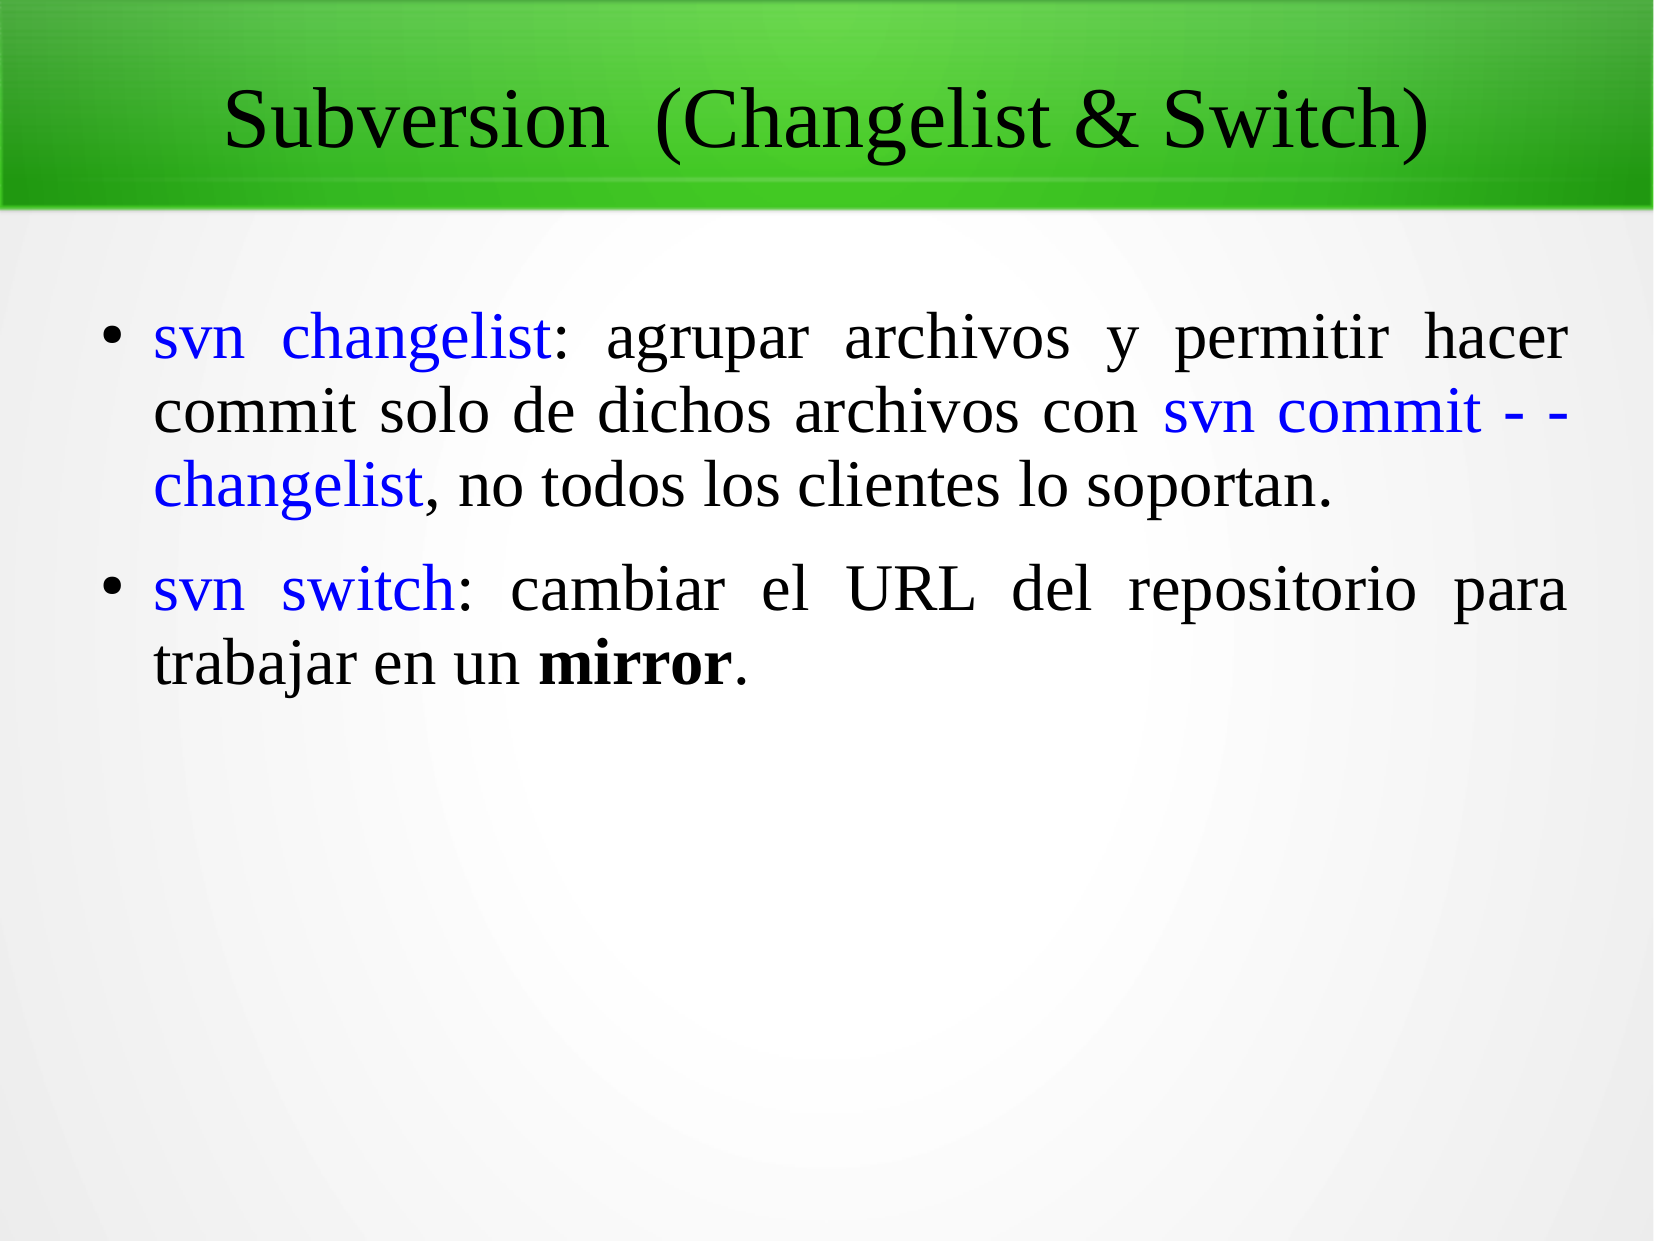

# Subversion (Changelist & Switch)
svn changelist: agrupar archivos y permitir hacer commit solo de dichos archivos con svn commit - - changelist, no todos los clientes lo soportan.
svn switch: cambiar el URL del repositorio para trabajar en un mirror.